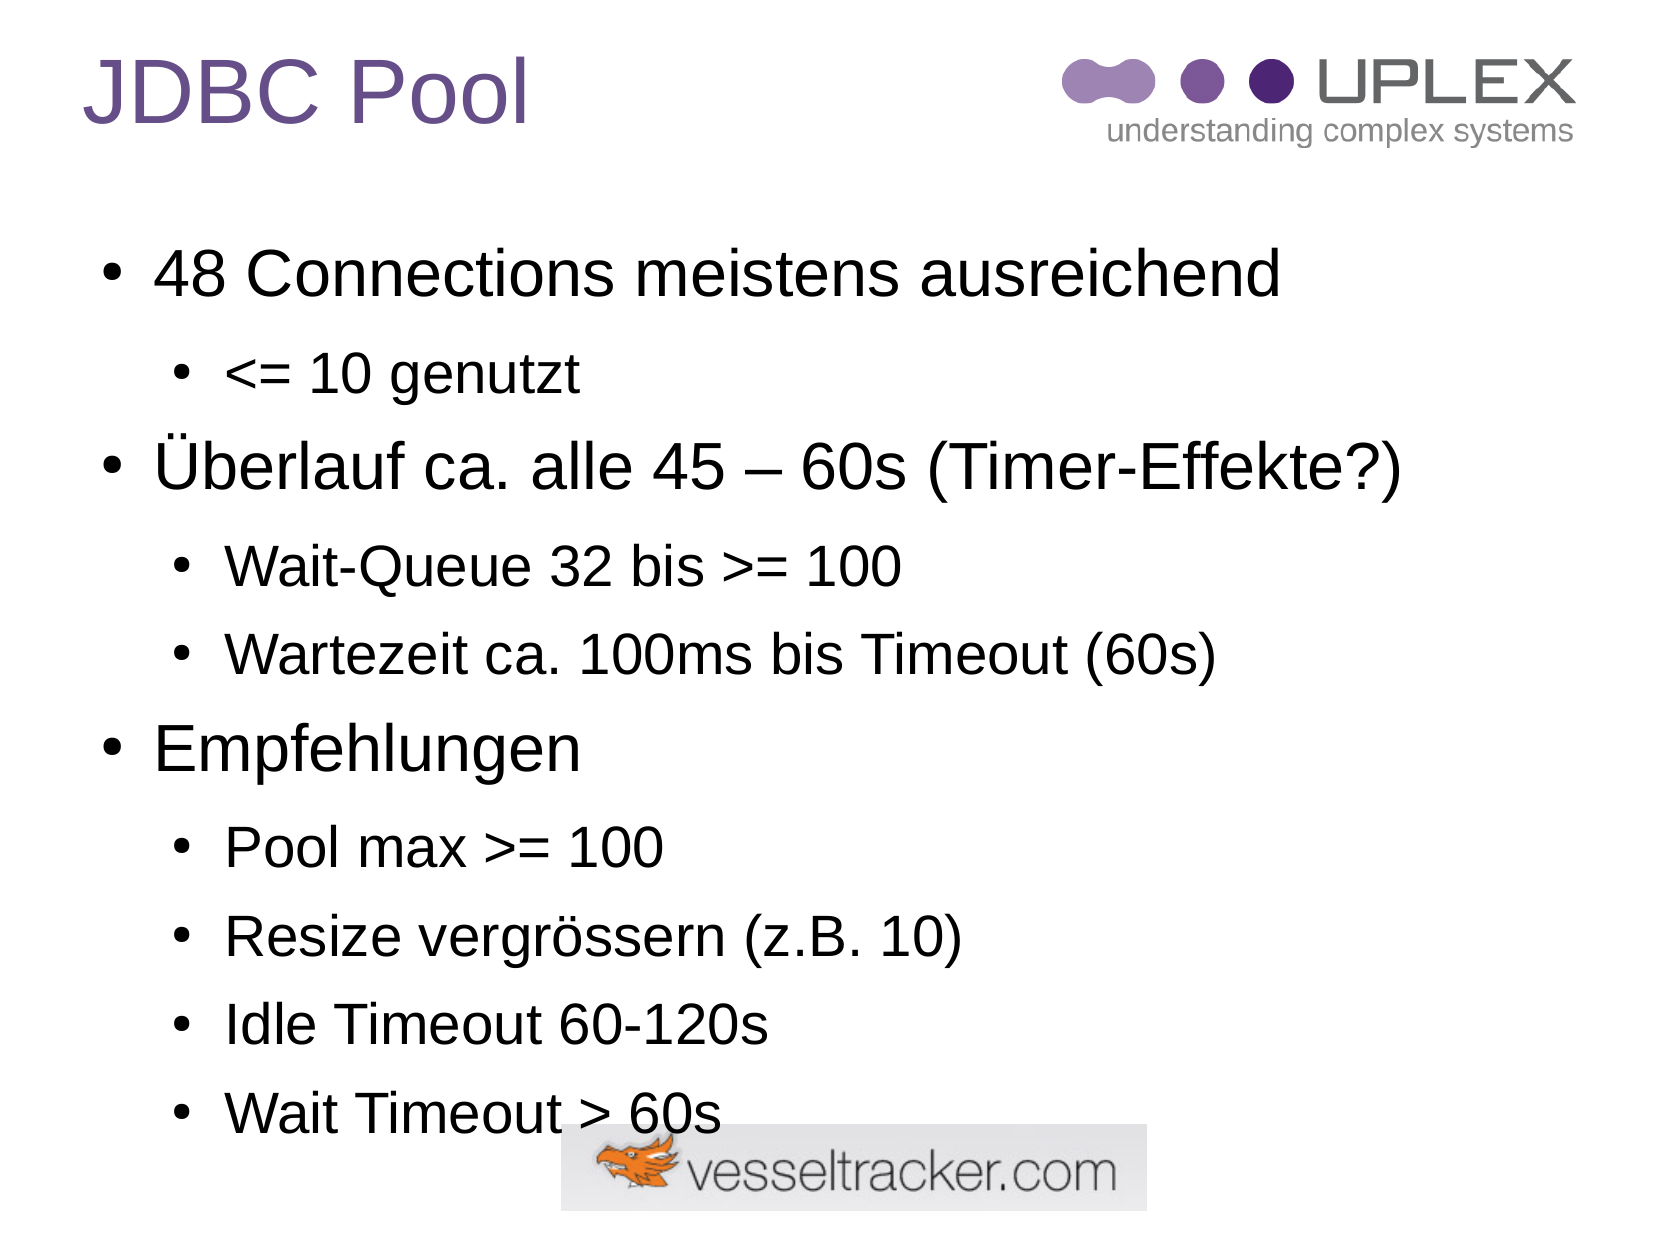

# JDBC Pool
48 Connections meistens ausreichend
<= 10 genutzt
Überlauf ca. alle 45 – 60s (Timer-Effekte?)
Wait-Queue 32 bis >= 100
Wartezeit ca. 100ms bis Timeout (60s)
Empfehlungen
Pool max >= 100
Resize vergrössern (z.B. 10)
Idle Timeout 60-120s
Wait Timeout > 60s